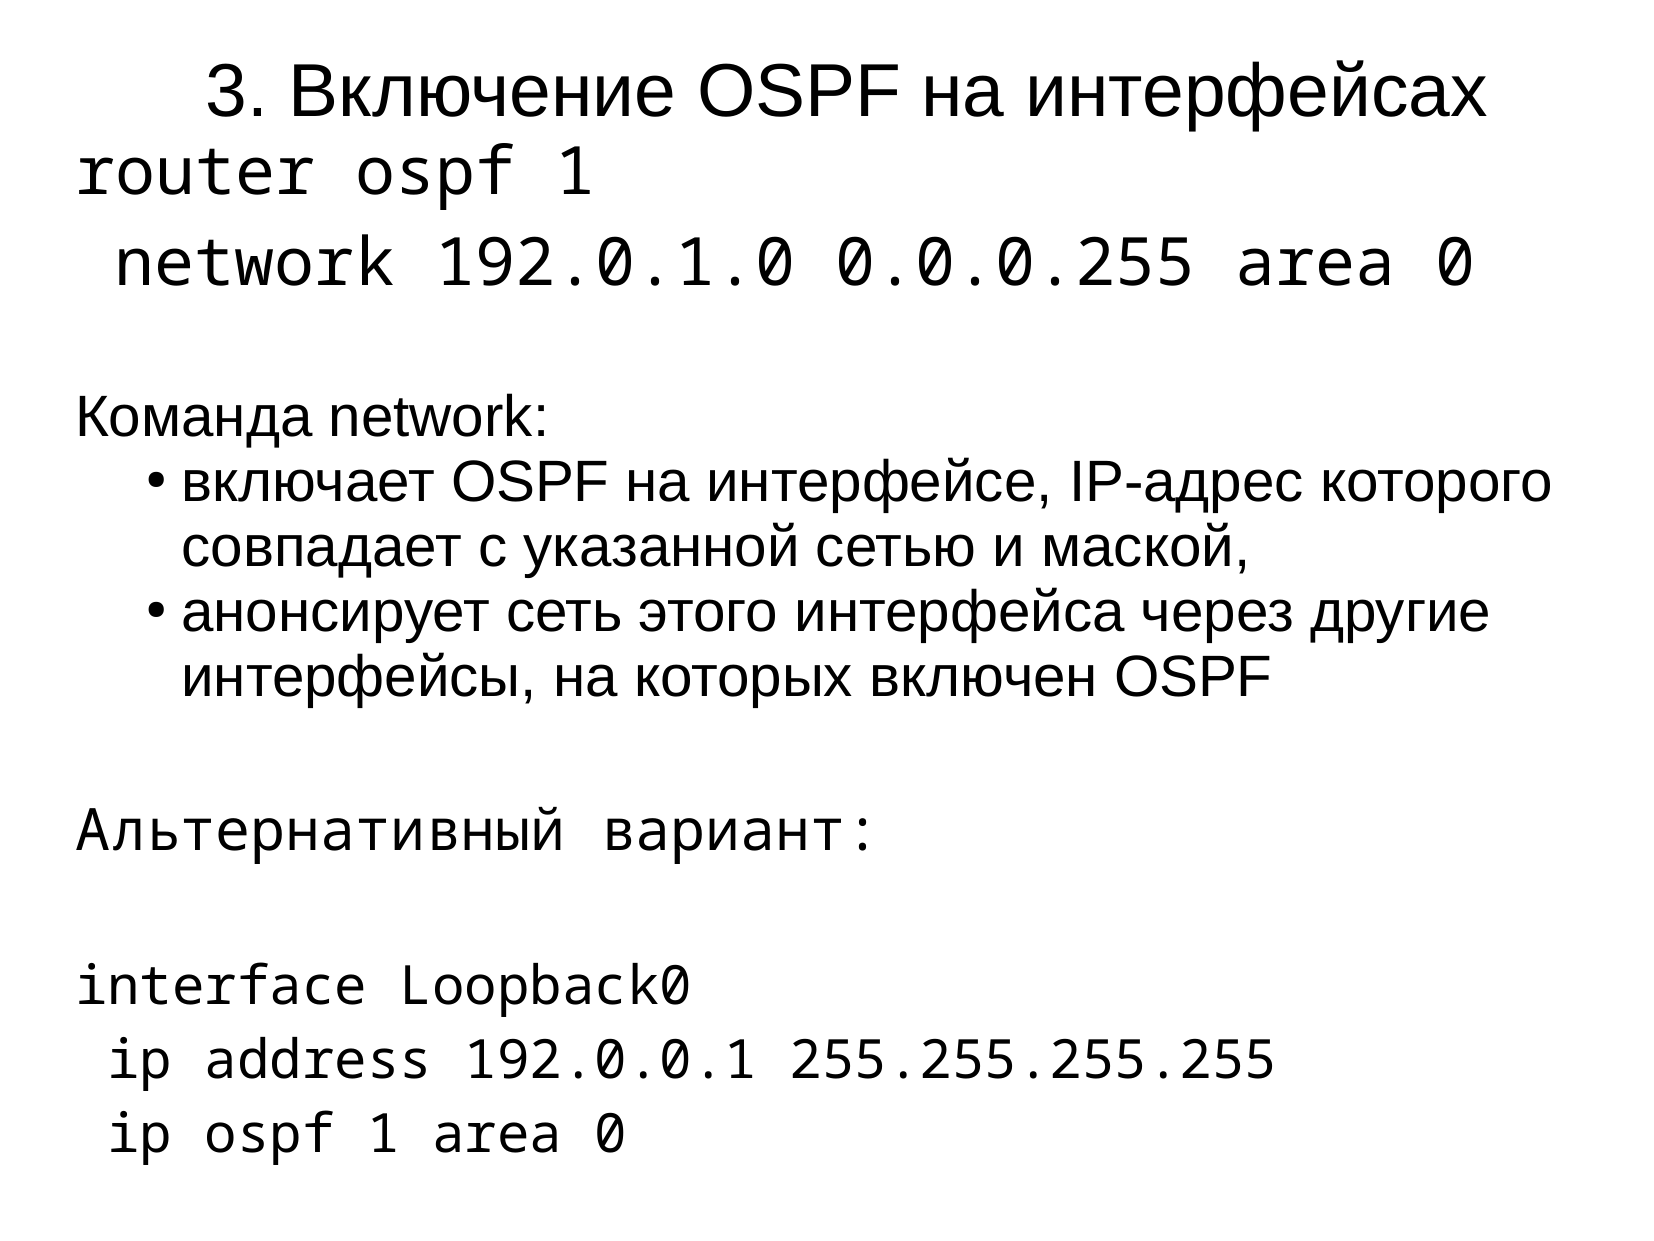

# 3. Включение OSPF на интерфейсах
router ospf 1
 network 192.0.1.0 0.0.0.255 area 0
Команда network:
включает OSPF на интерфейсе, IP-адрес которого совпадает с указанной сетью и маской,
анонсирует сеть этого интерфейса через другие интерфейсы, на которых включен OSPF
Альтернативный вариант:
interface Loopback0
 ip address 192.0.0.1 255.255.255.255
 ip ospf 1 area 0